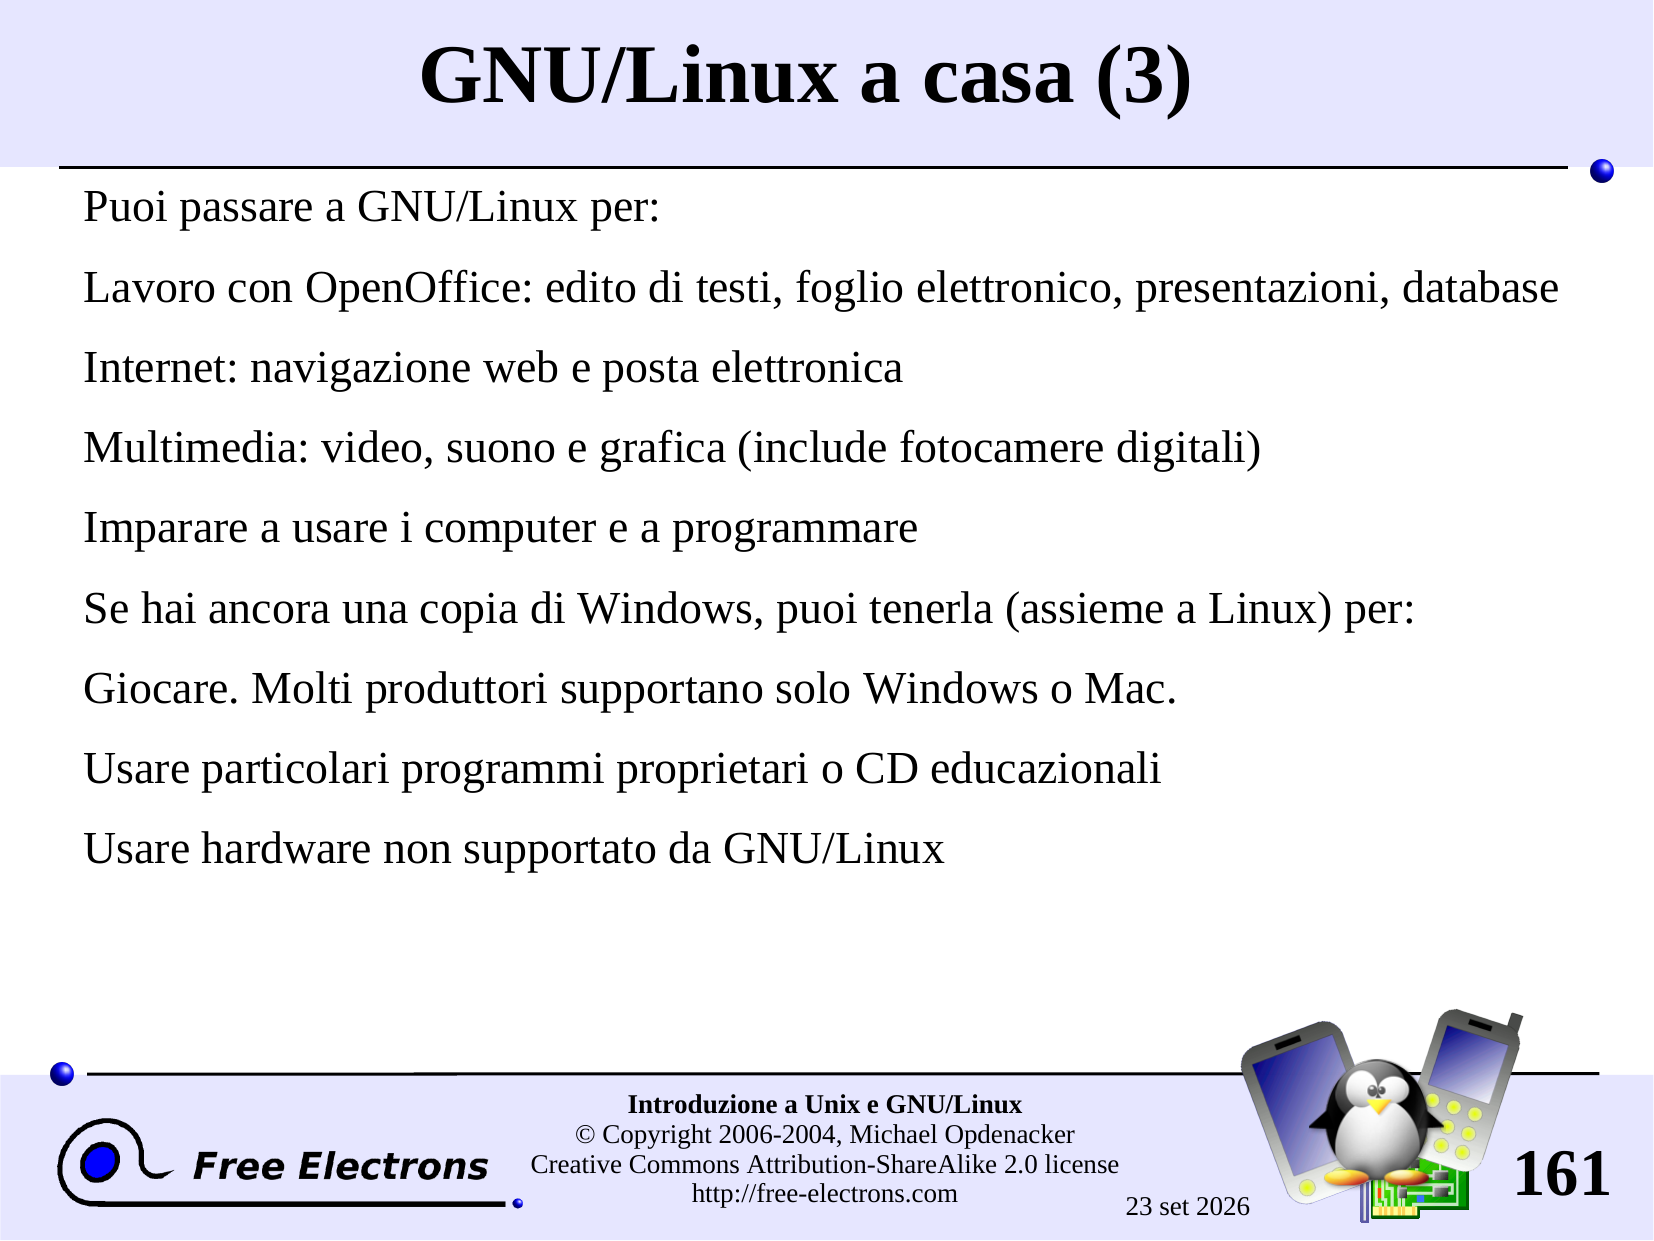

# GNU/Linux a casa (3)
Puoi passare a GNU/Linux per:
Lavoro con OpenOffice: edito di testi, foglio elettronico, presentazioni, database
Internet: navigazione web e posta elettronica
Multimedia: video, suono e grafica (include fotocamere digitali)
Imparare a usare i computer e a programmare
Se hai ancora una copia di Windows, puoi tenerla (assieme a Linux) per:
Giocare. Molti produttori supportano solo Windows o Mac.
Usare particolari programmi proprietari o CD educazionali
Usare hardware non supportato da GNU/Linux